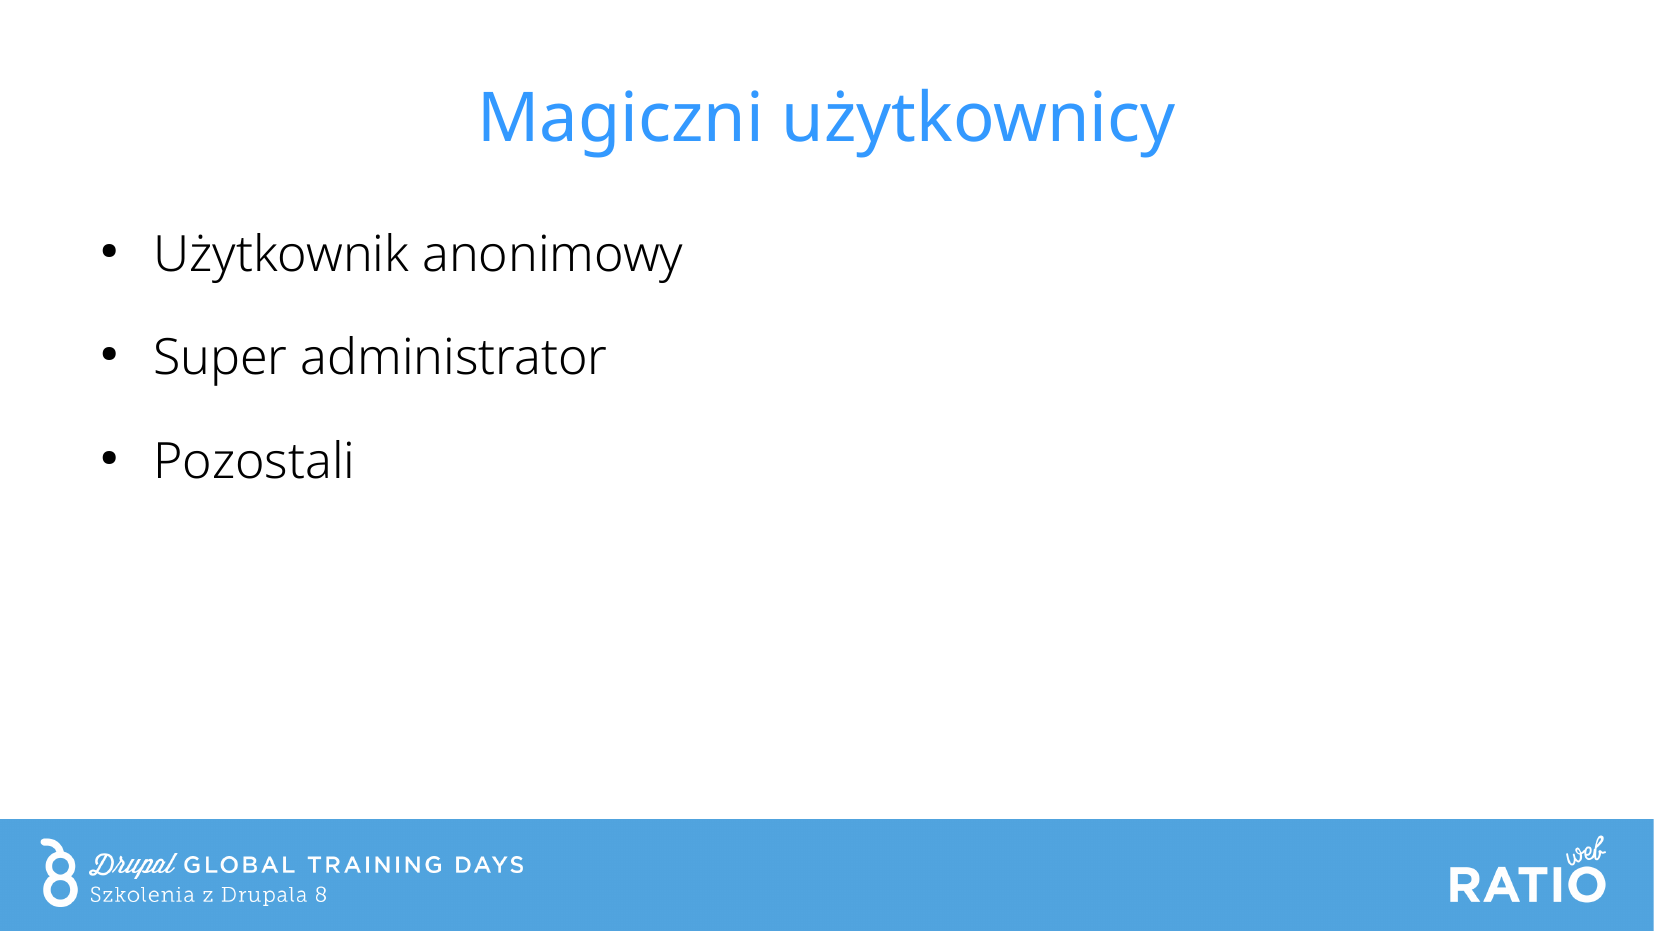

# Magiczni użytkownicy
Użytkownik anonimowy
Super administrator
Pozostali